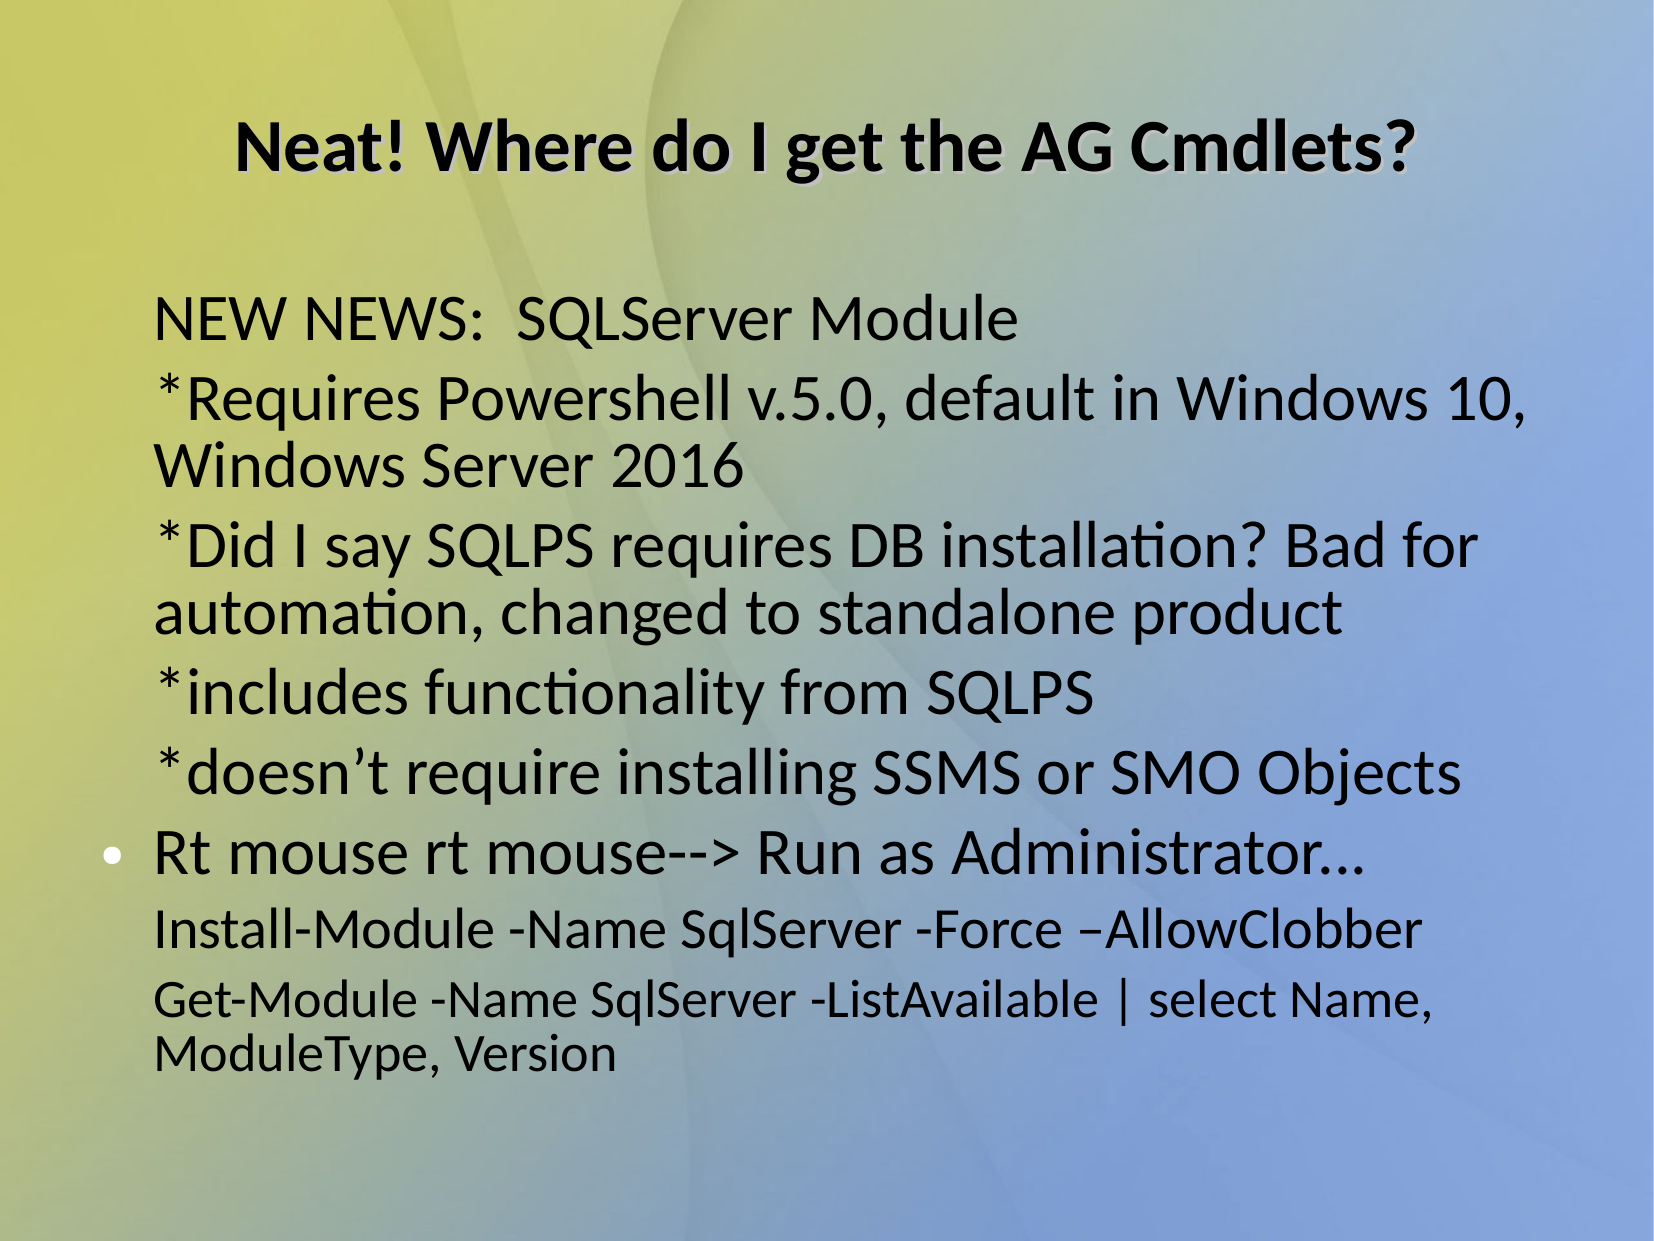

# Neat! Where do I get the AG Cmdlets?
NEW NEWS: SQLServer Module
*Requires Powershell v.5.0, default in Windows 10, Windows Server 2016
*Did I say SQLPS requires DB installation? Bad for automation, changed to standalone product
*includes functionality from SQLPS
*doesn’t require installing SSMS or SMO Objects
Rt mouse rt mouse--> Run as Administrator...
Install-Module -Name SqlServer -Force –AllowClobber
Get-Module -Name SqlServer -ListAvailable | select Name, ModuleType, Version